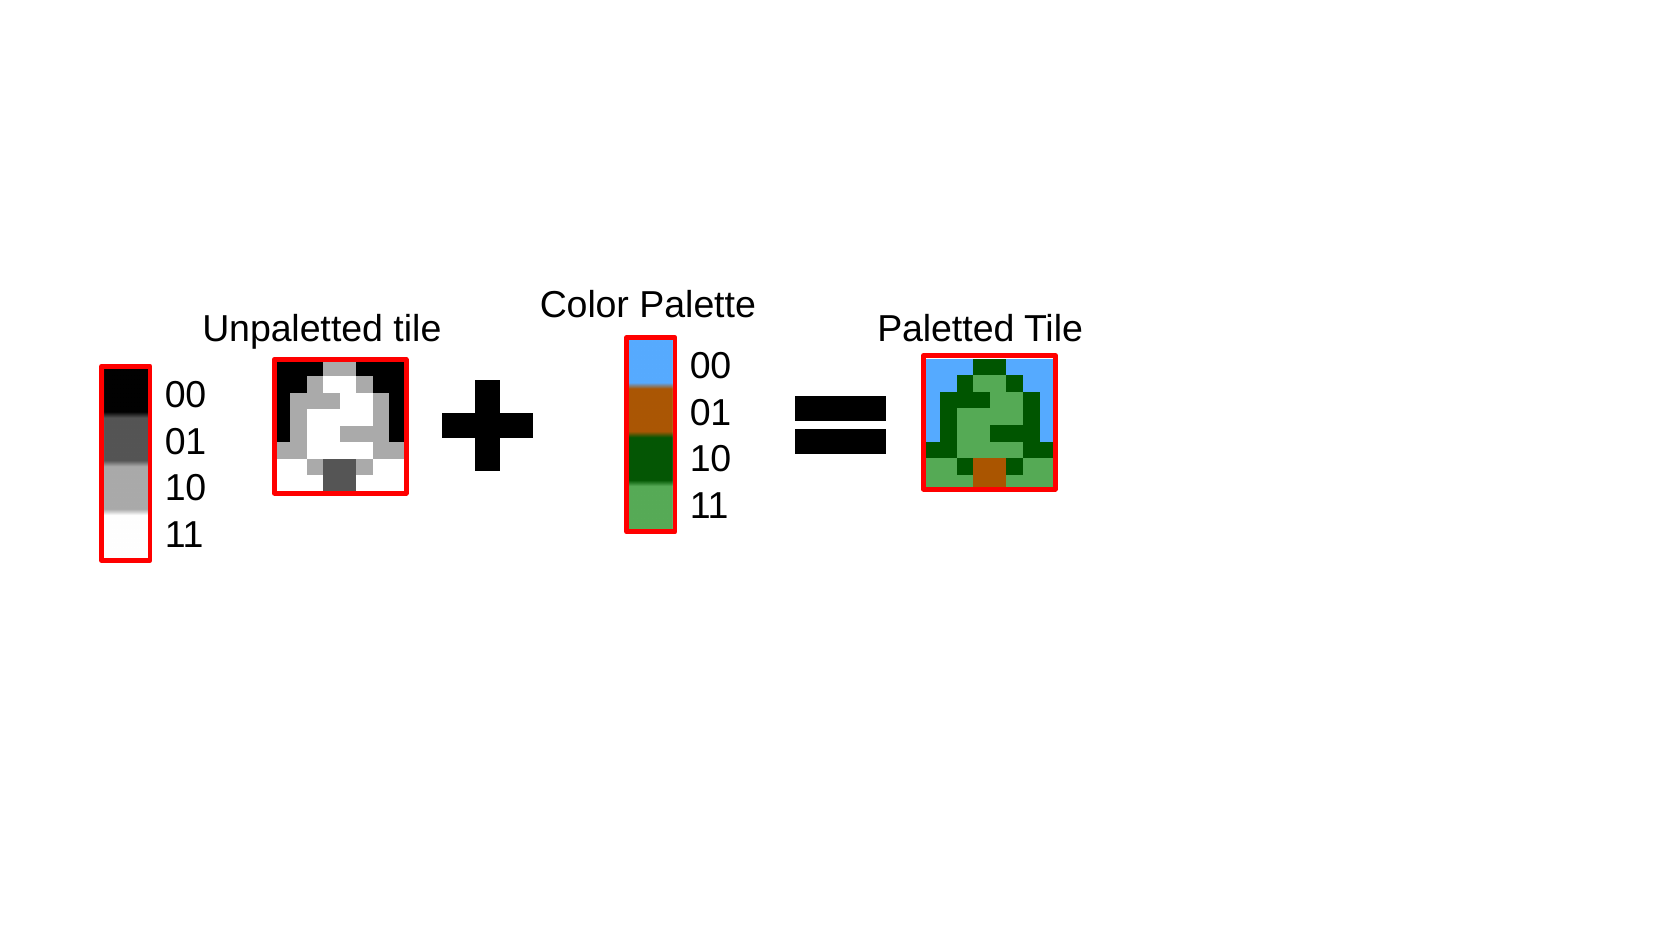

Color Palette
00
01
10
11
Unpaletted tile
Paletted Tile
00
01
10
11